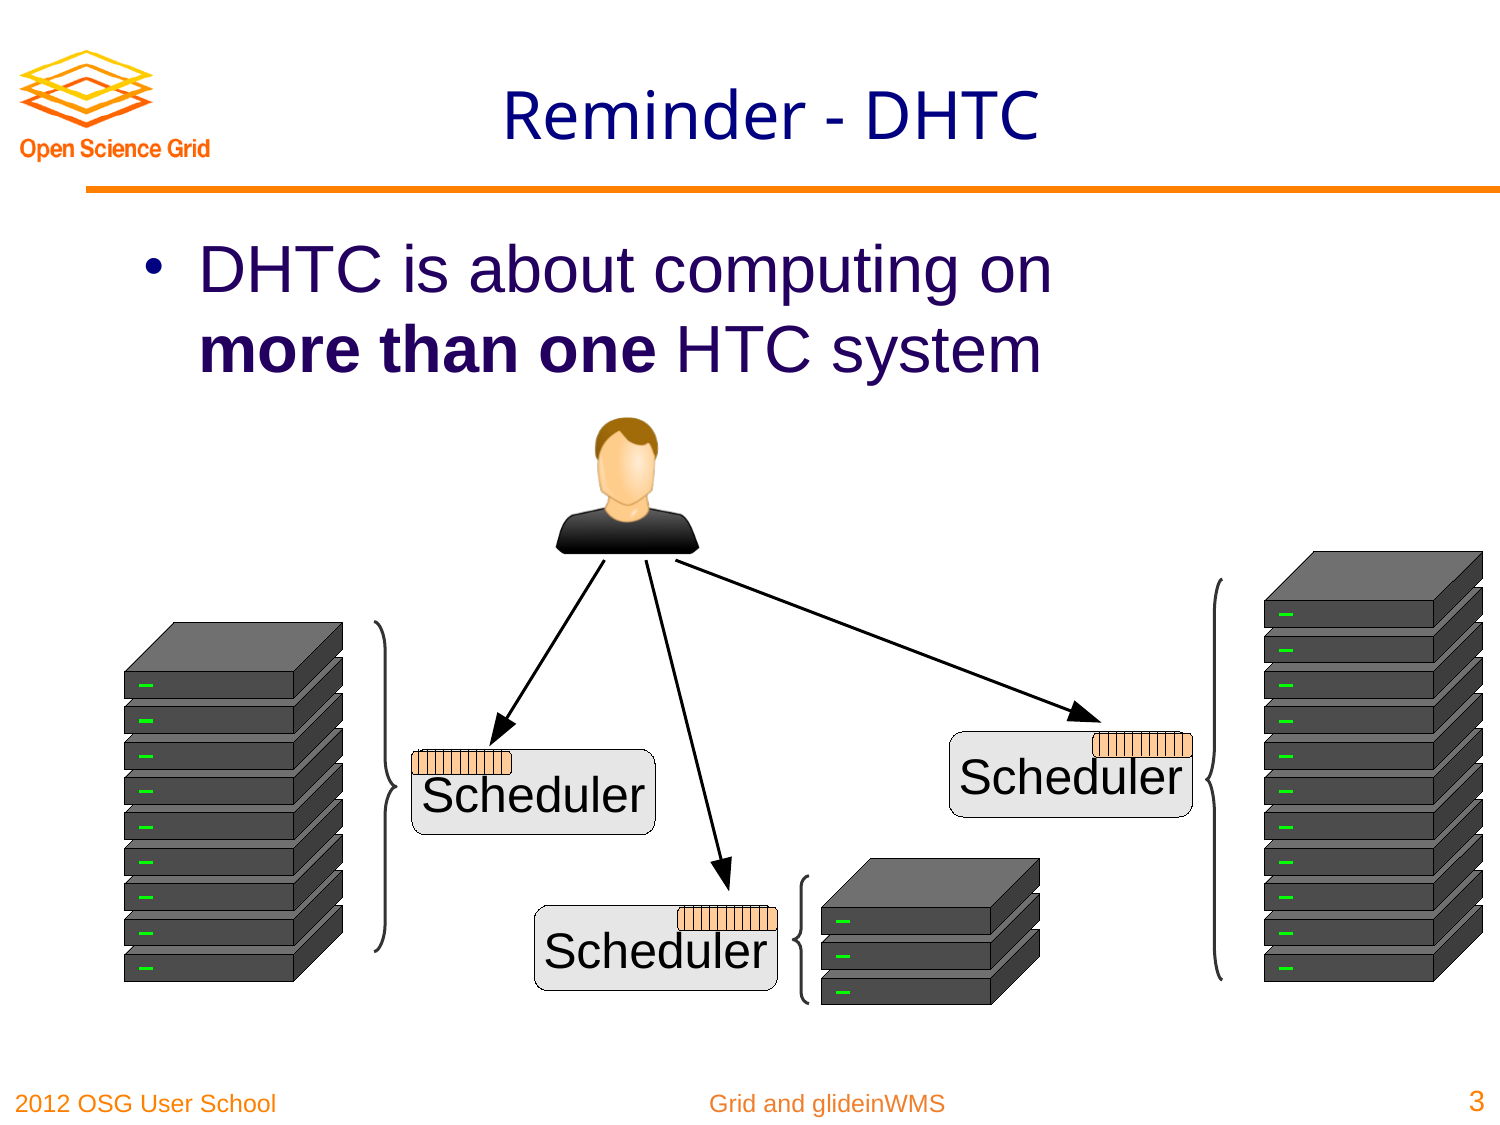

# Reminder - DHTC
DHTC is about computing on
more than one HTC system
Scheduler
Scheduler
Scheduler
3